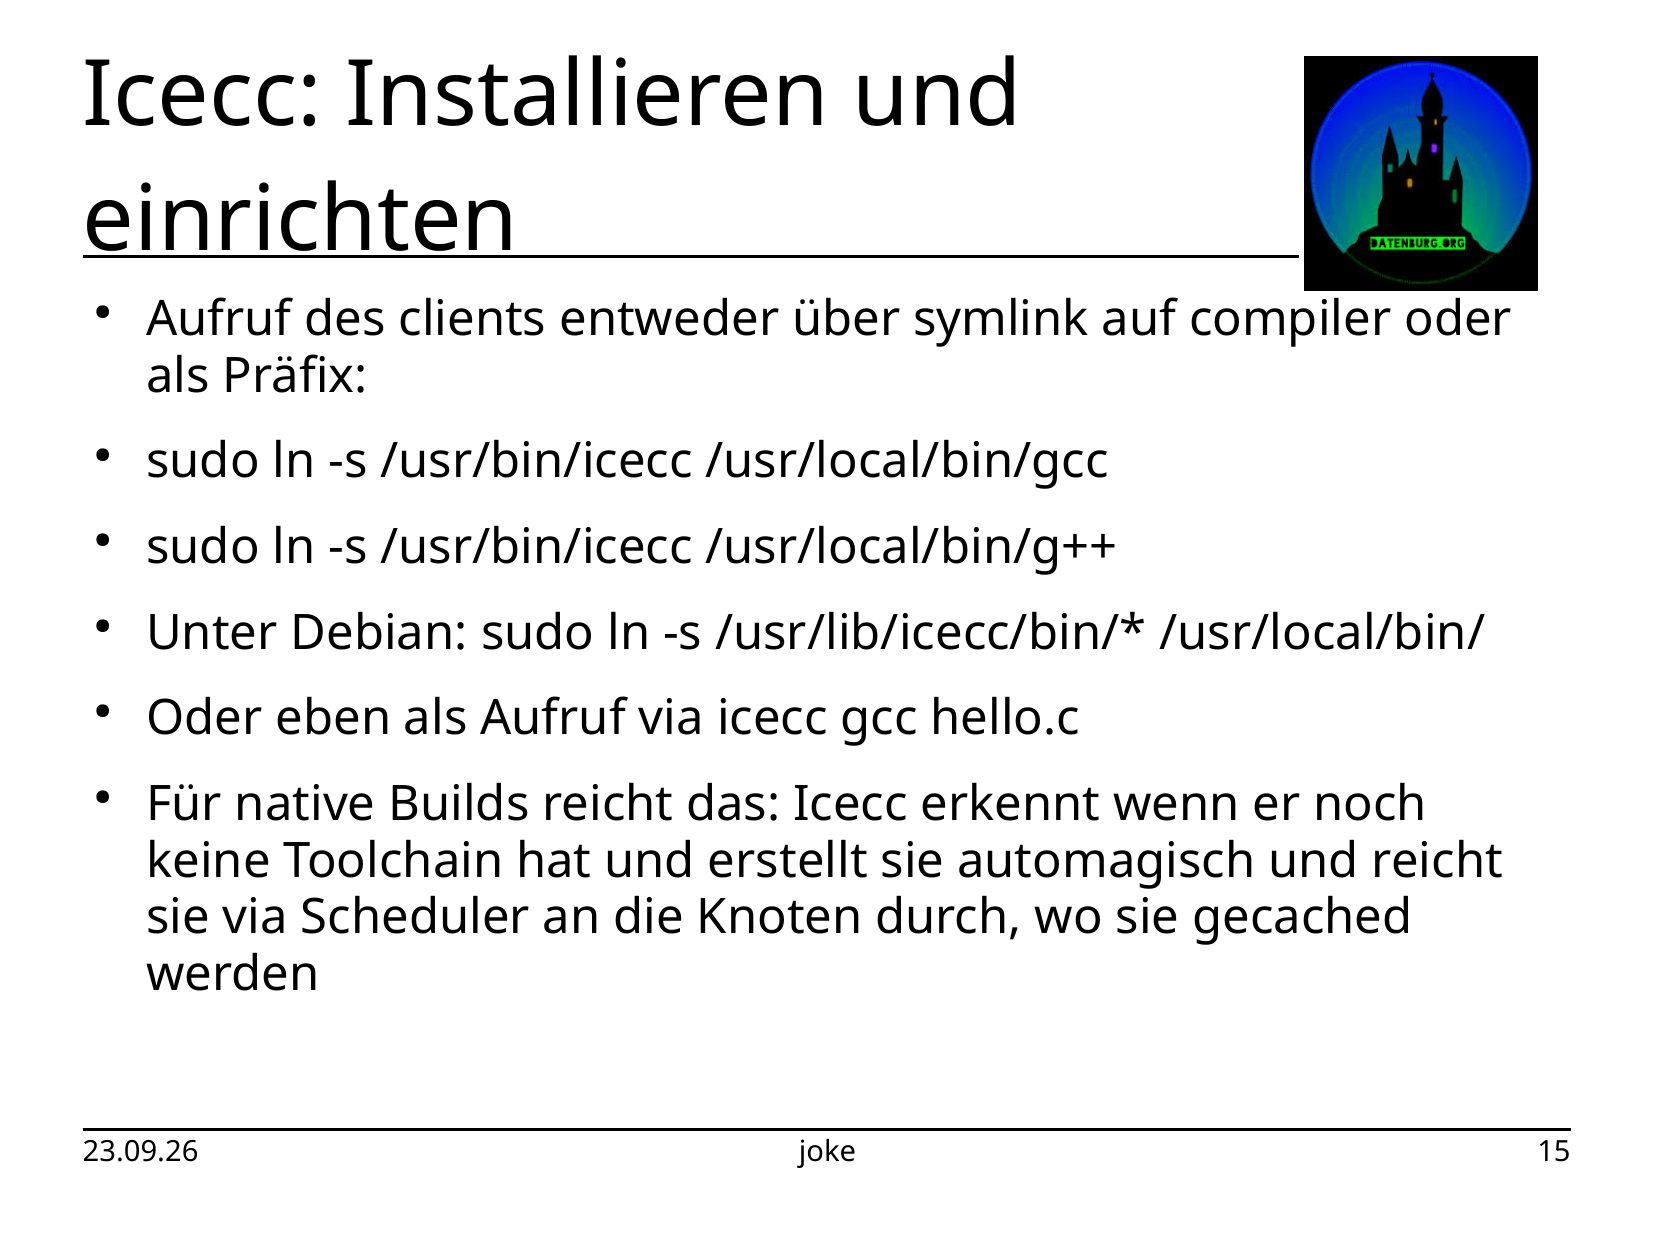

# Icecc: Installieren und einrichten
Aufruf des clients entweder über symlink auf compiler oder als Präfix:
sudo ln -s /usr/bin/icecc /usr/local/bin/gcc
sudo ln -s /usr/bin/icecc /usr/local/bin/g++
Unter Debian: sudo ln -s /usr/lib/icecc/bin/* /usr/local/bin/
Oder eben als Aufruf via icecc gcc hello.c
Für native Builds reicht das: Icecc erkennt wenn er noch keine Toolchain hat und erstellt sie automagisch und reicht sie via Scheduler an die Knoten durch, wo sie gecached werden
Chrissi^
15